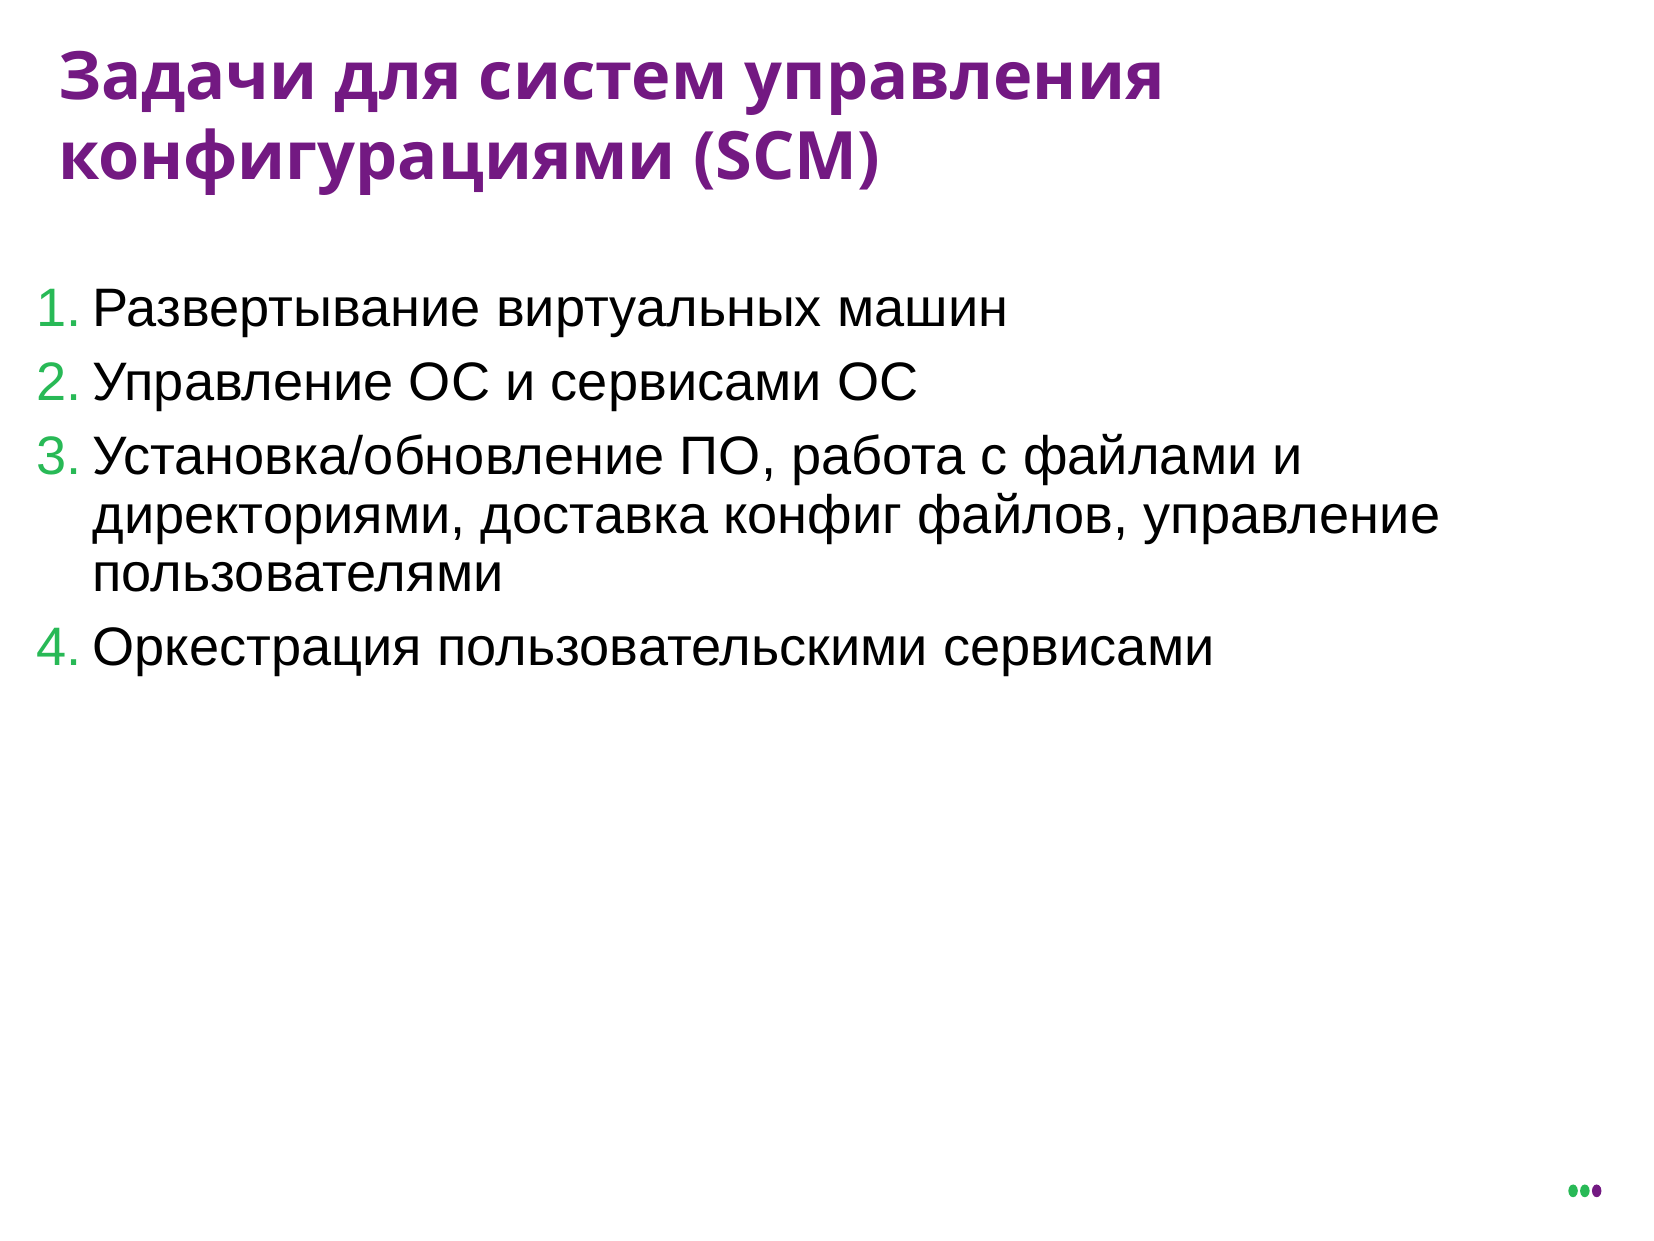

# Задачи для систем управления конфигурациями (SCM)
Развертывание виртуальных машин
Управление ОС и сервисами ОС
Установка/обновление ПО, работа с файлами и директориями, доставка конфиг файлов, управление пользователями
Оркестрация пользовательскими сервисами